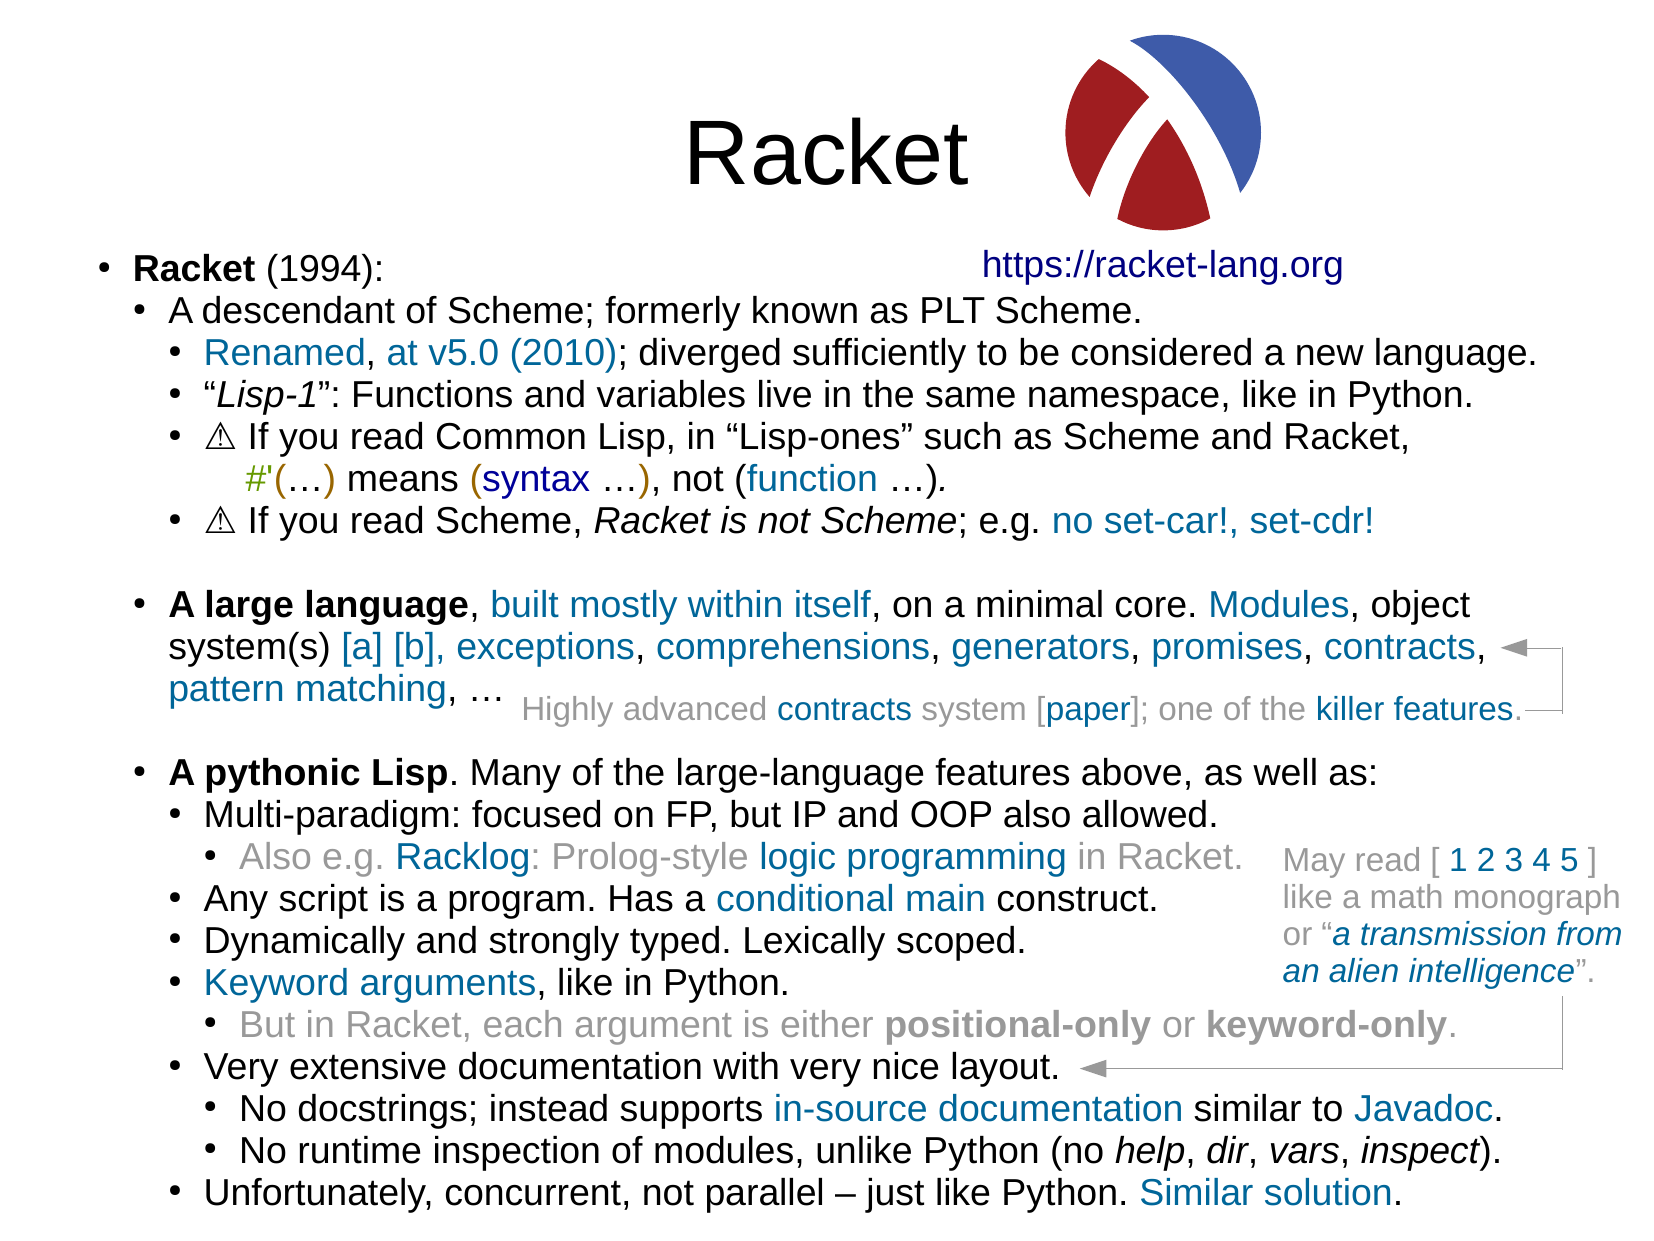

https://racket-lang.org
# Racket
Racket (1994):
A descendant of Scheme; formerly known as PLT Scheme.
Renamed, at v5.0 (2010); diverged sufficiently to be considered a new language.
“Lisp-1”: Functions and variables live in the same namespace, like in Python.
⚠ If you read Common Lisp, in “Lisp-ones” such as Scheme and Racket,
 #'(…) means (syntax …), not (function …).
⚠ If you read Scheme, Racket is not Scheme; e.g. no set-car!, set-cdr!
A large language, built mostly within itself, on a minimal core. Modules, object system(s) [a] [b], exceptions, comprehensions, generators, promises, contracts, pattern matching, …
A pythonic Lisp. Many of the large-language features above, as well as:
Multi-paradigm: focused on FP, but IP and OOP also allowed.
Also e.g. Racklog: Prolog-style logic programming in Racket.
Any script is a program. Has a conditional main construct.
Dynamically and strongly typed. Lexically scoped.
Keyword arguments, like in Python.
But in Racket, each argument is either positional-only or keyword-only.
Very extensive documentation with very nice layout.
No docstrings; instead supports in-source documentation similar to Javadoc.
No runtime inspection of modules, unlike Python (no help, dir, vars, inspect).
Unfortunately, concurrent, not parallel – just like Python. Similar solution.
Highly advanced contracts system [paper]; one of the killer features.
May read [ 1 2 3 4 5 ]
like a math monograph
or “a transmission from
an alien intelligence”.